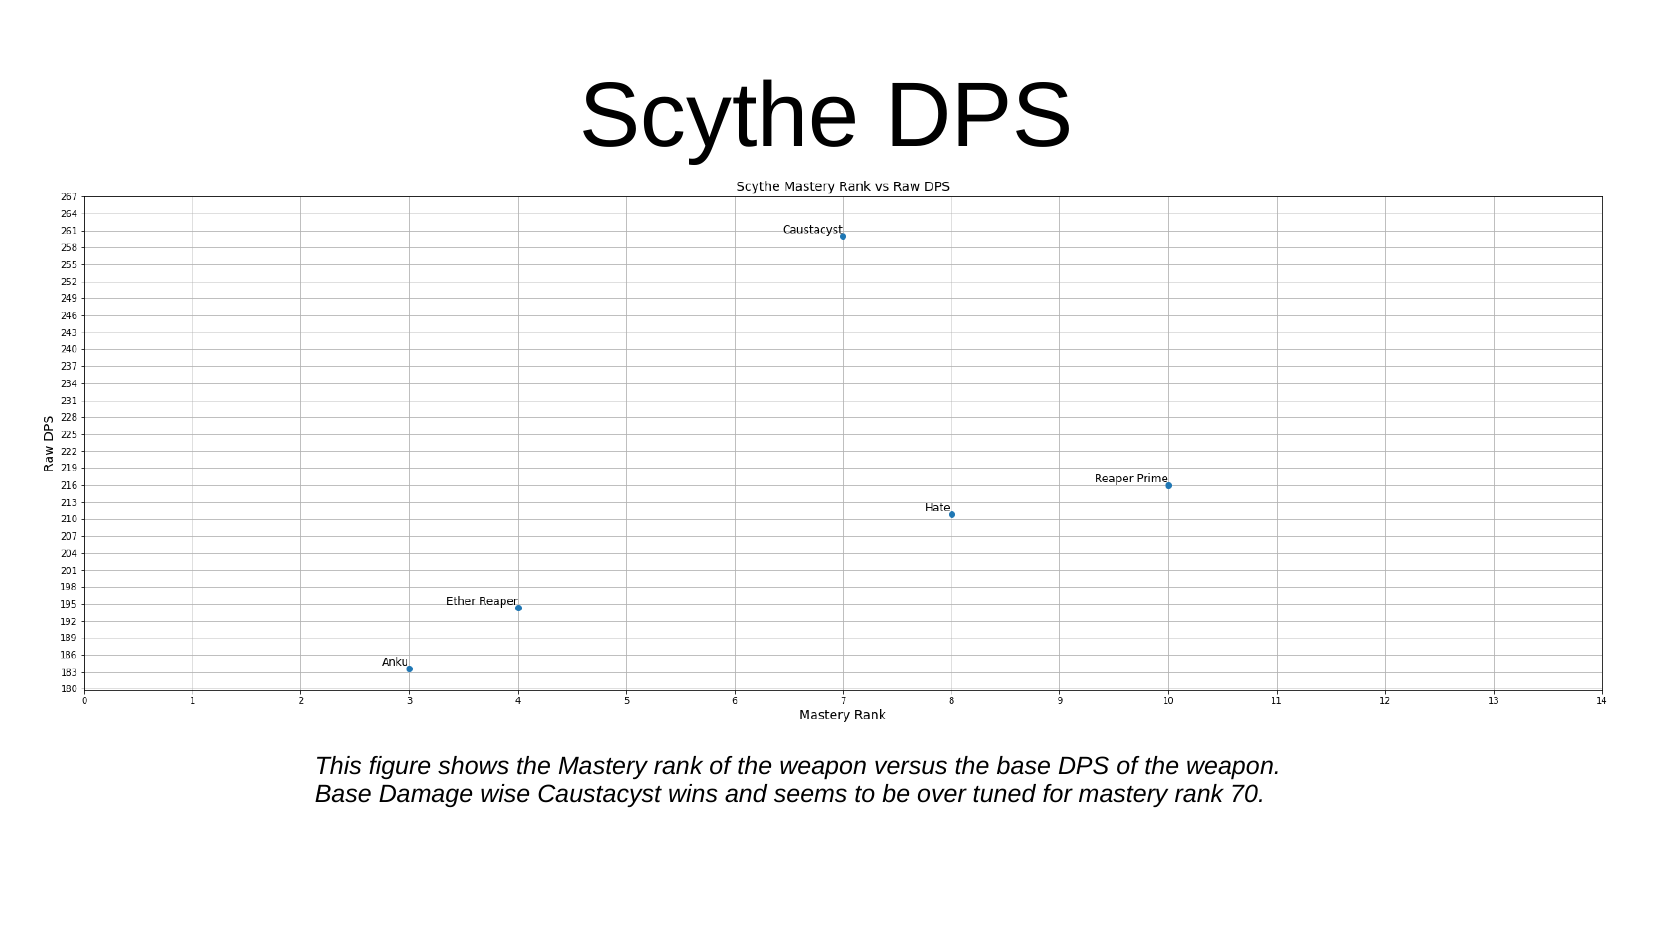

# Scythe DPS
This figure shows the Mastery rank of the weapon versus the base DPS of the weapon. Base Damage wise Caustacyst wins and seems to be over tuned for mastery rank 70.